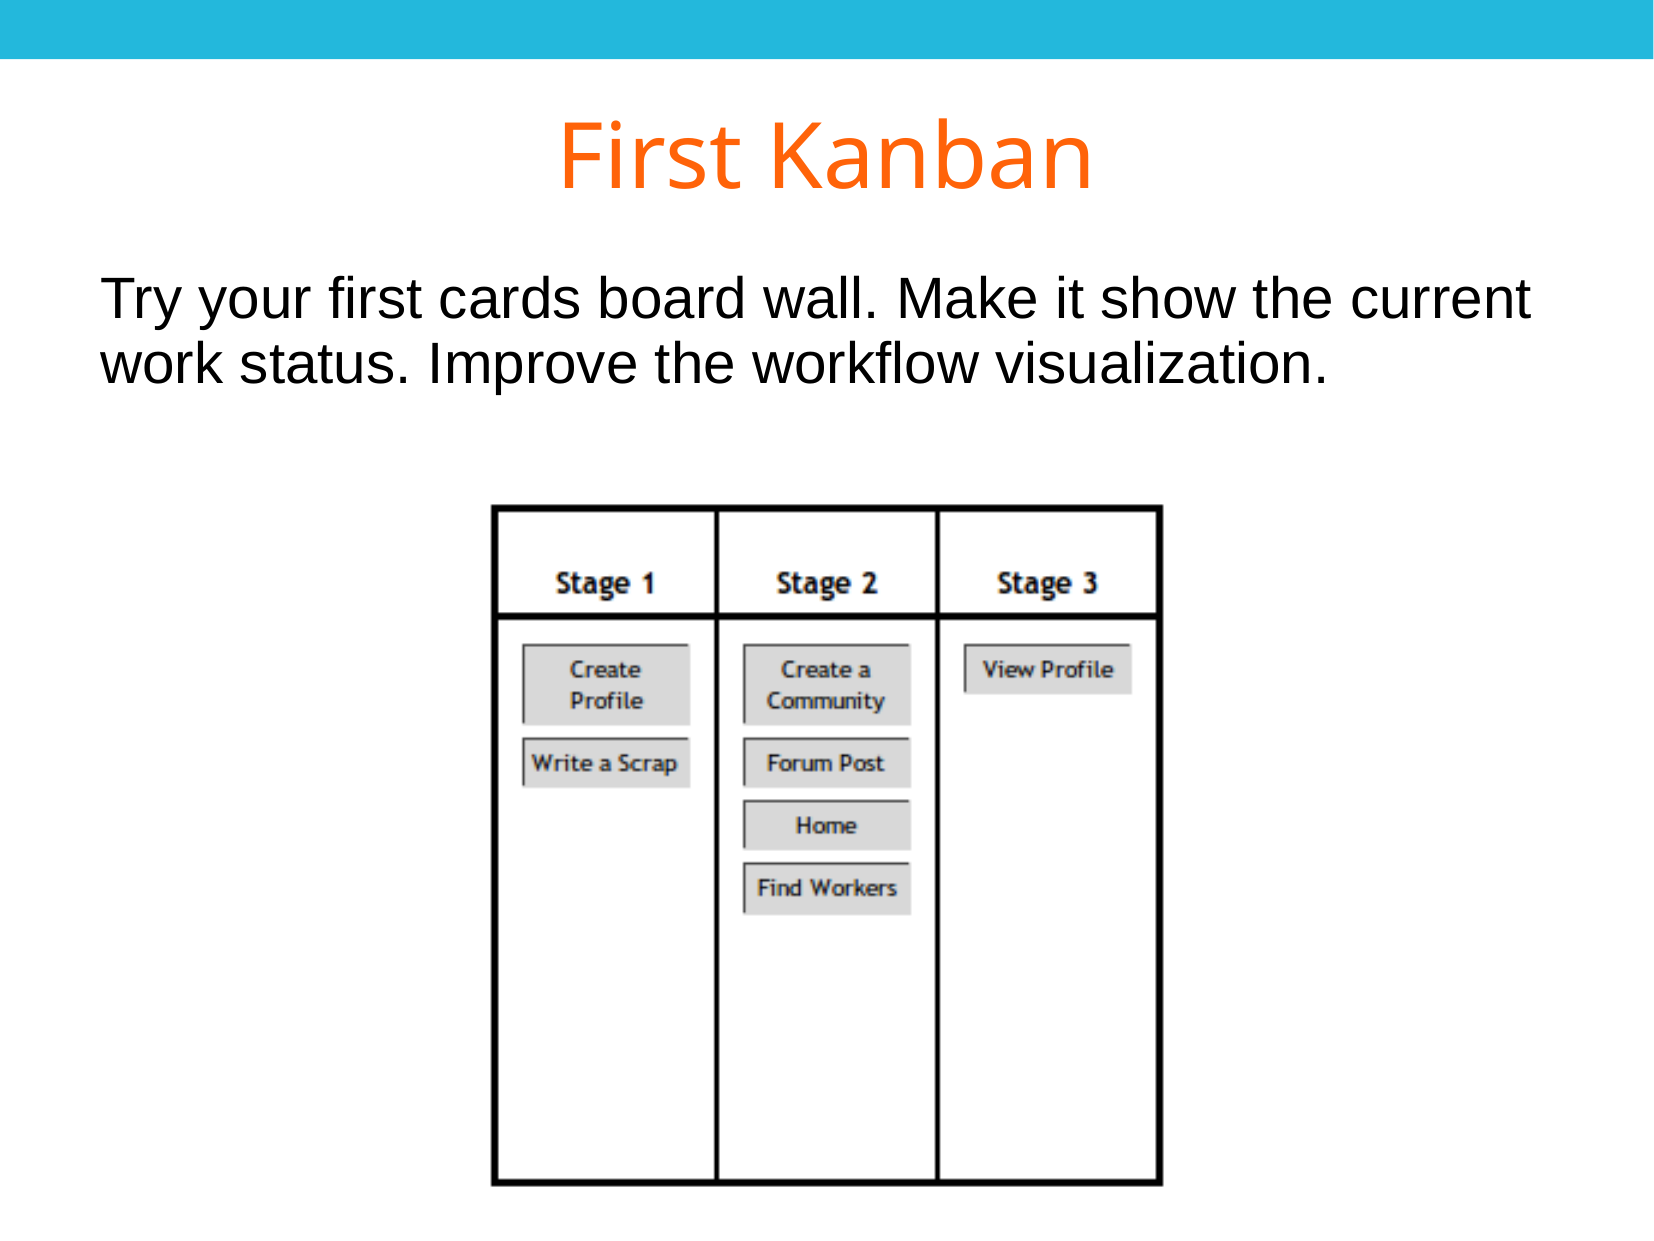

# First Kanban
Try your first cards board wall. Make it show the current work status. Improve the workflow visualization.